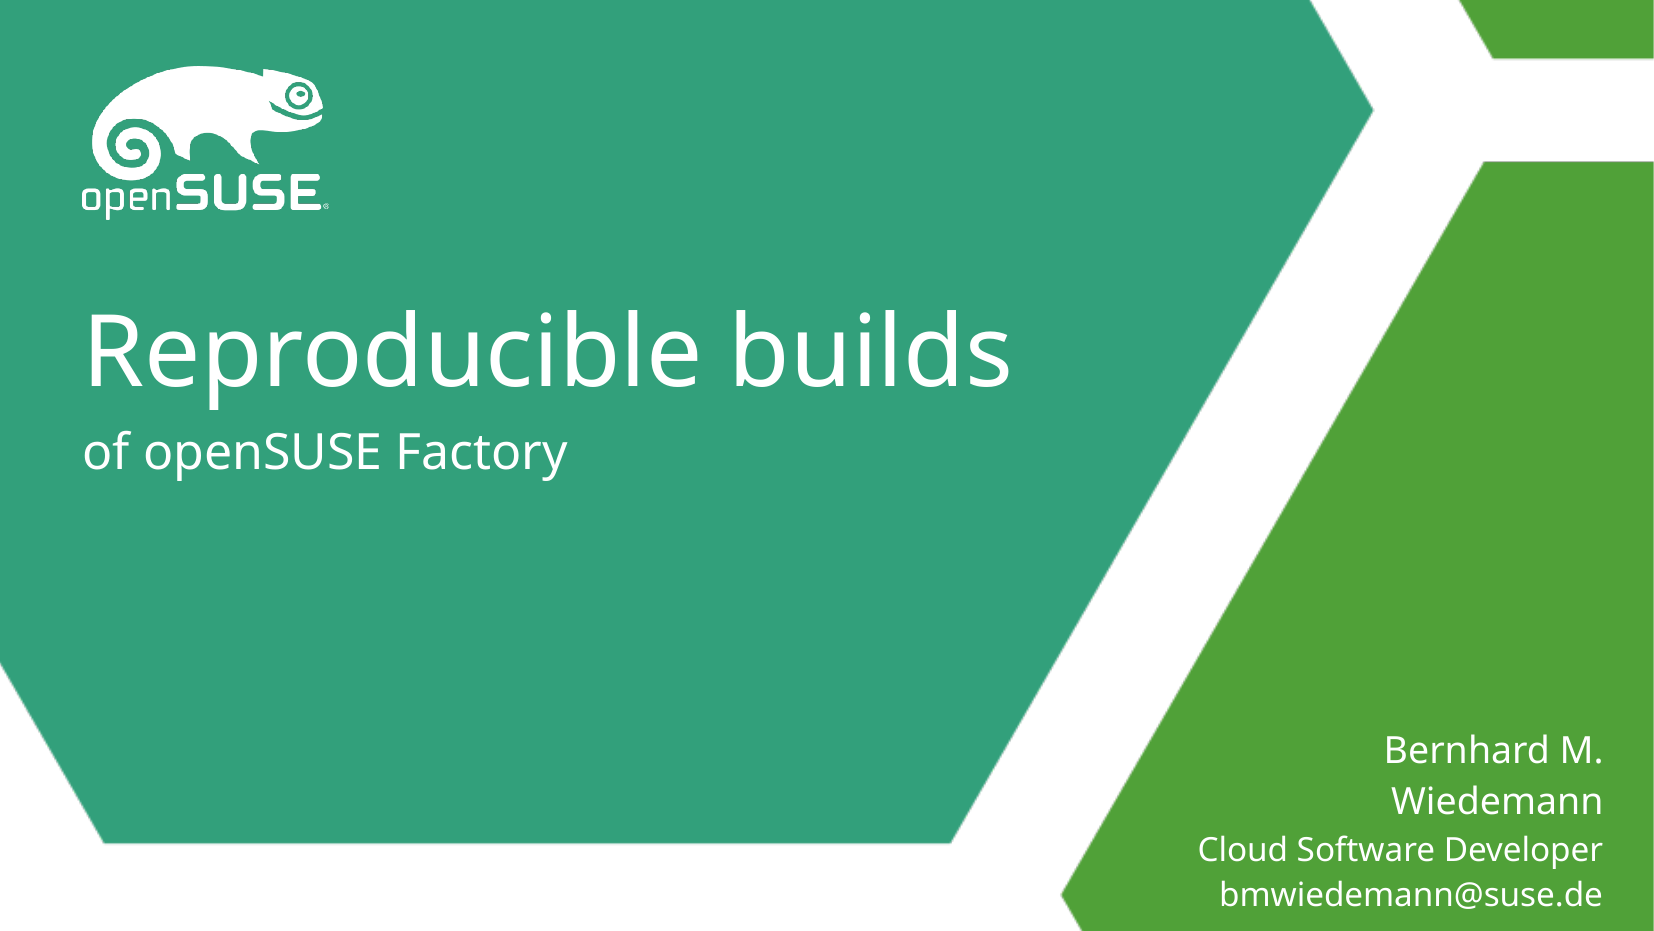

Reproducible builds
of openSUSE Factory
# Bernhard M. Wiedemann
Cloud Software Developer
bmwiedemann@suse.de